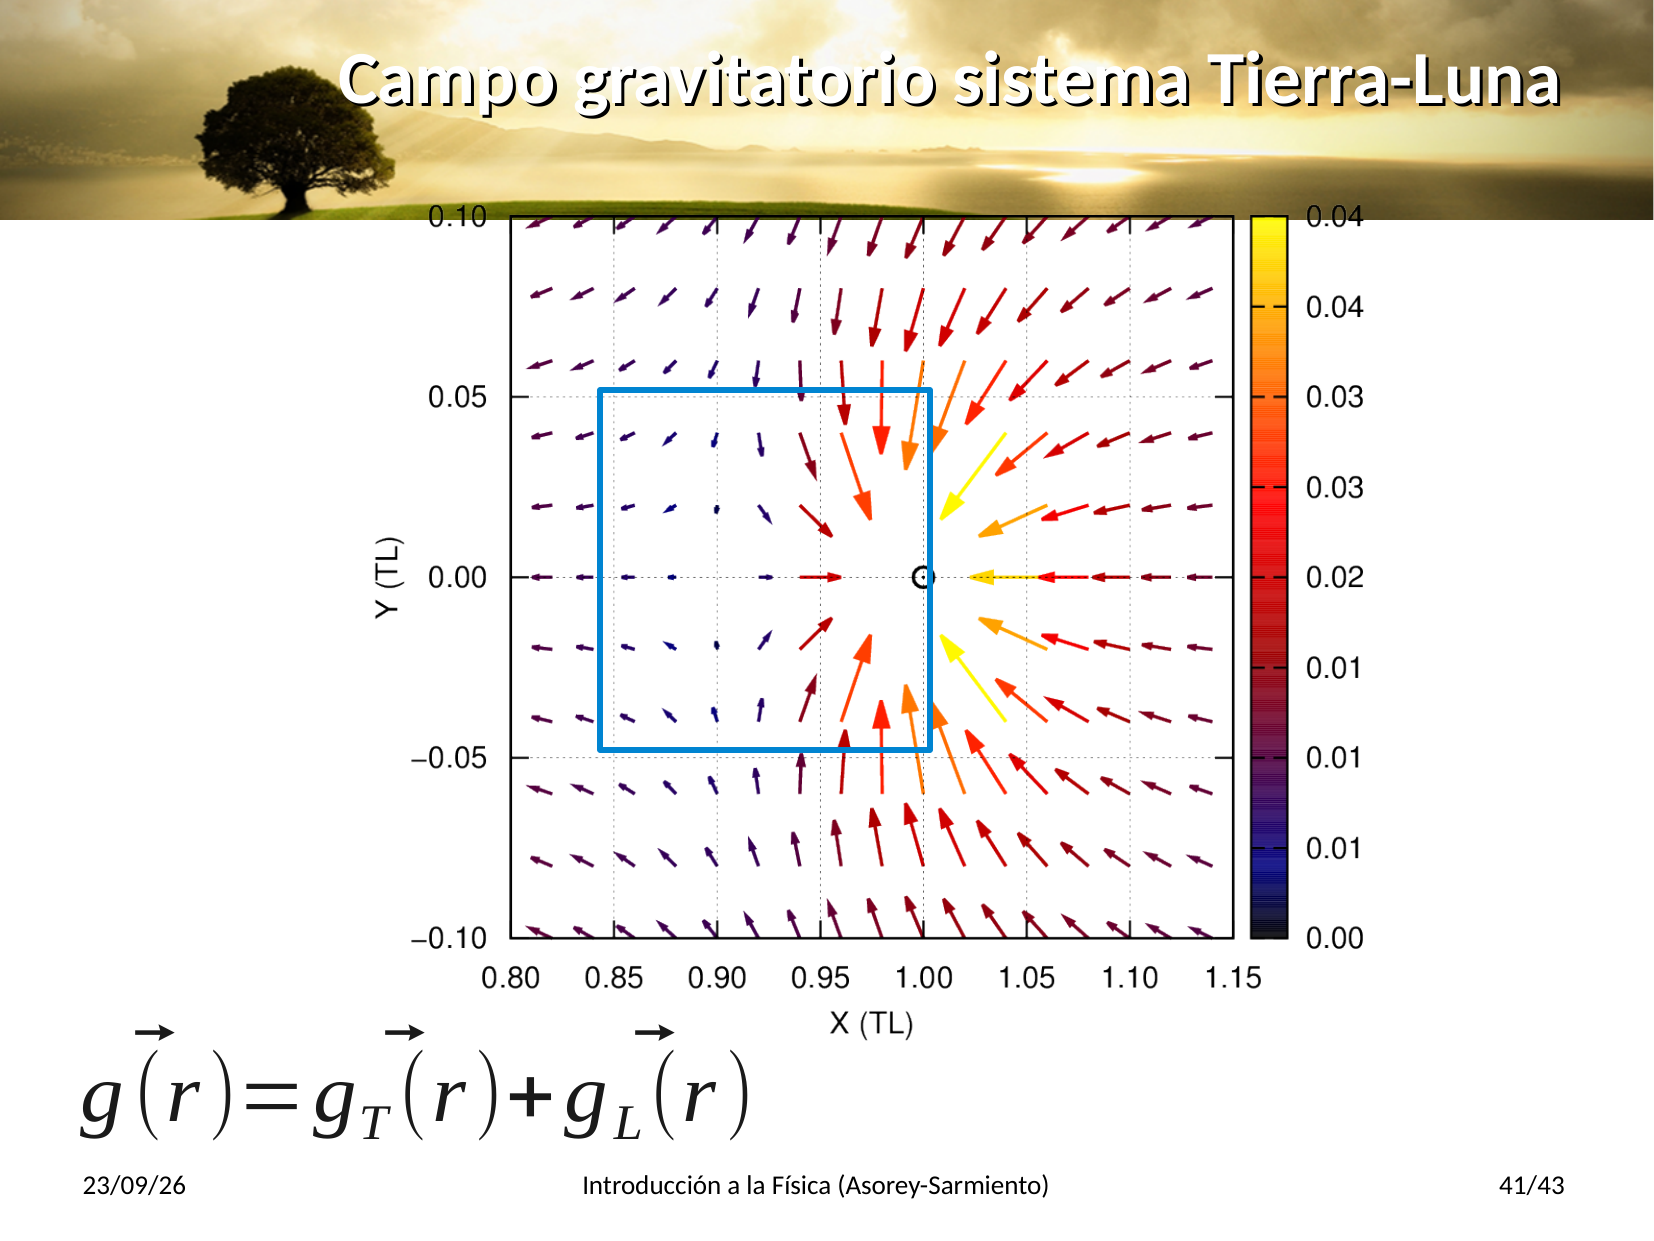

# Campo gravitatorio sistema Tierra-Luna
Introducción a la Física (Asorey-Sarmiento)
41